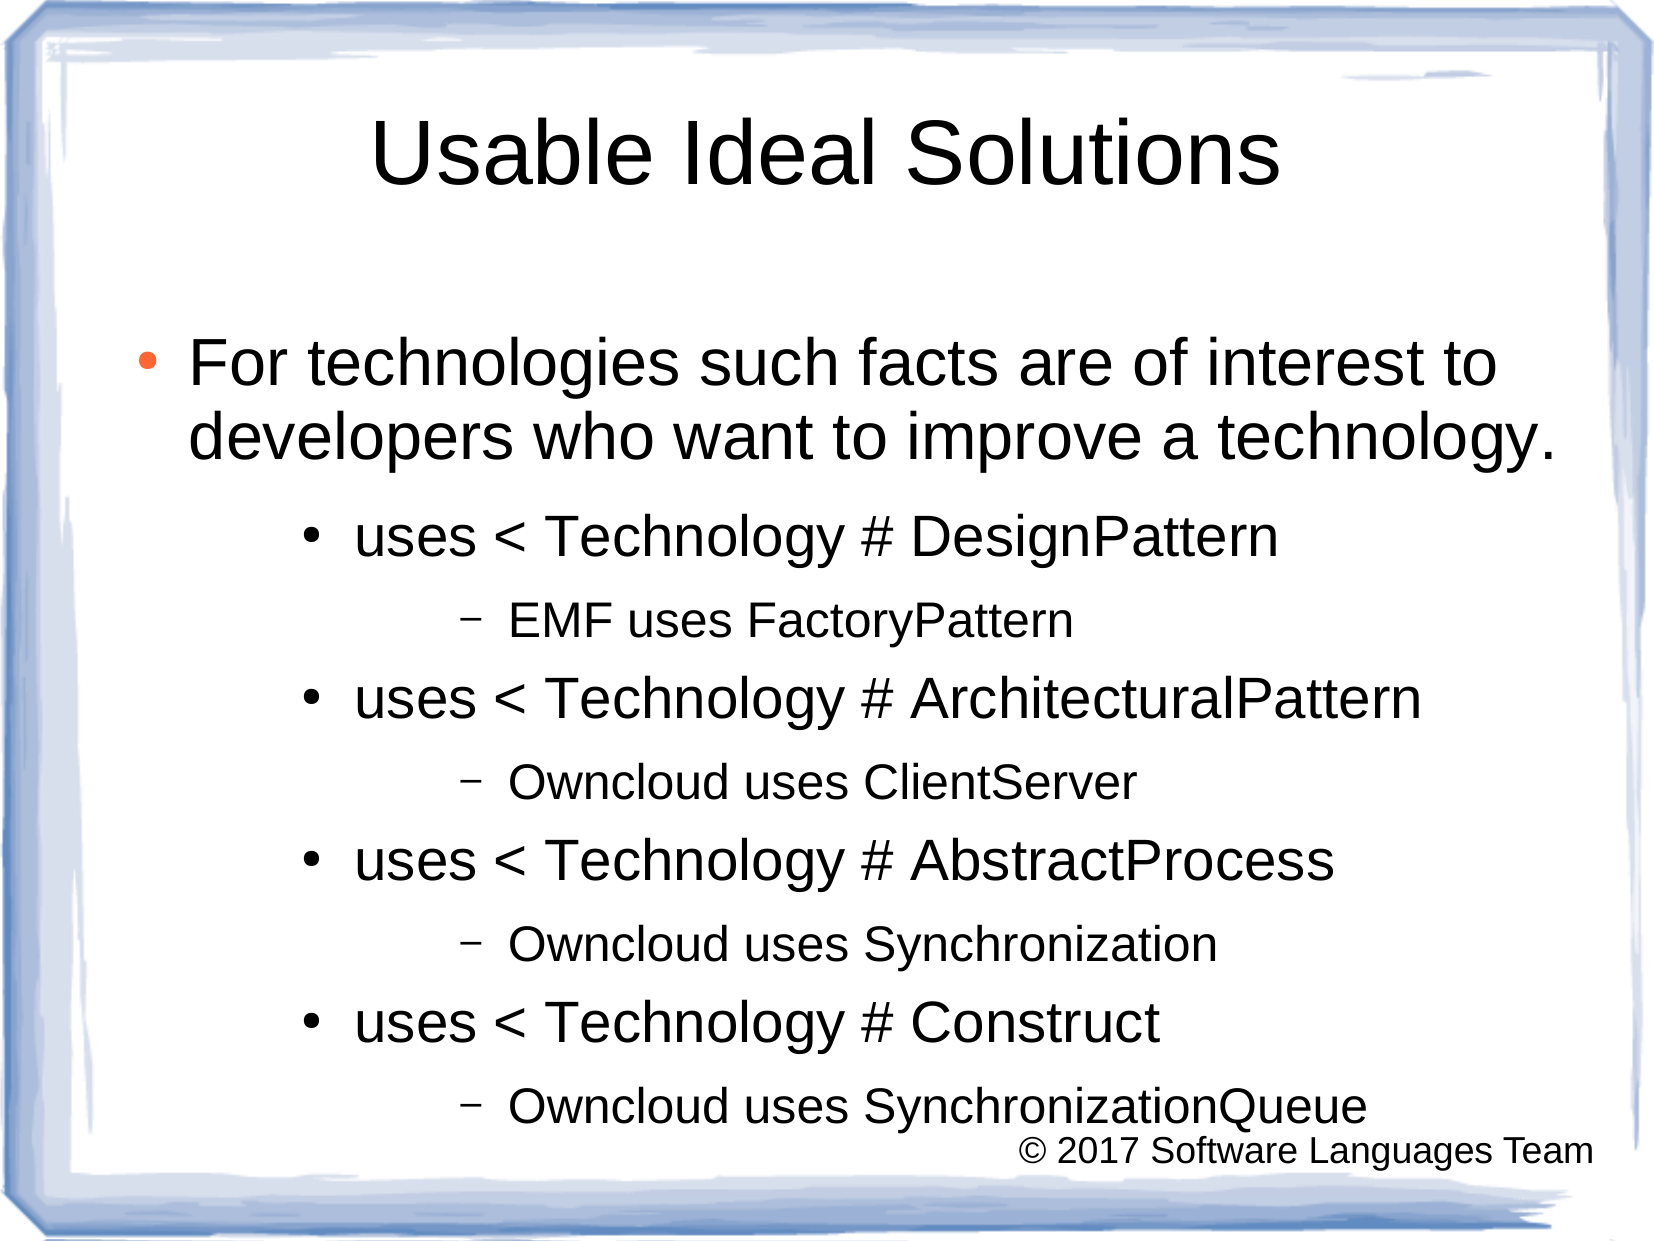

# Usable Ideal Solutions
For technologies such facts are of interest to developers who want to improve a technology.
uses < Technology # DesignPattern
EMF uses FactoryPattern
uses < Technology # ArchitecturalPattern
Owncloud uses ClientServer
uses < Technology # AbstractProcess
Owncloud uses Synchronization
uses < Technology # Construct
Owncloud uses SynchronizationQueue
© 2017 Software Languages Team